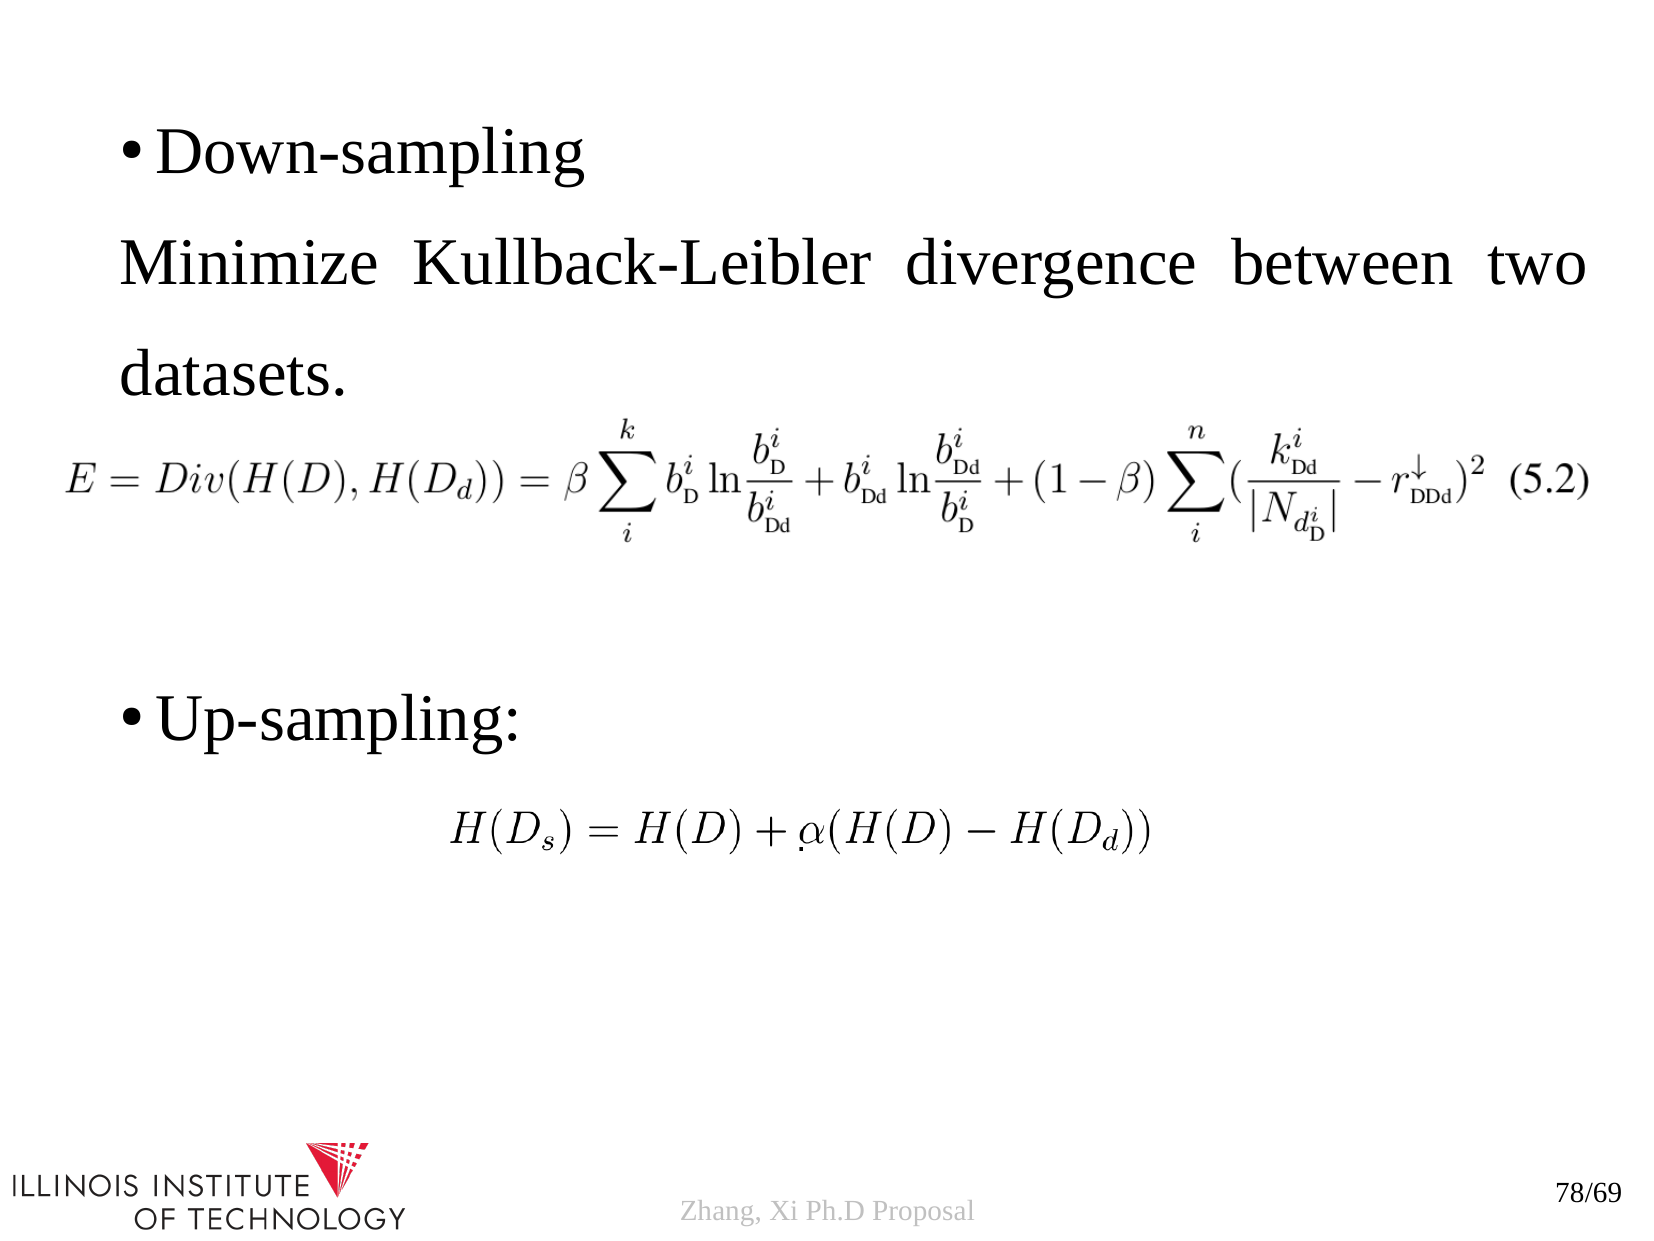

Down-sampling
Minimize Kullback-Leibler divergence between two datasets.
Up-sampling:
.
78
Zhang, Xi Ph.D Proposal